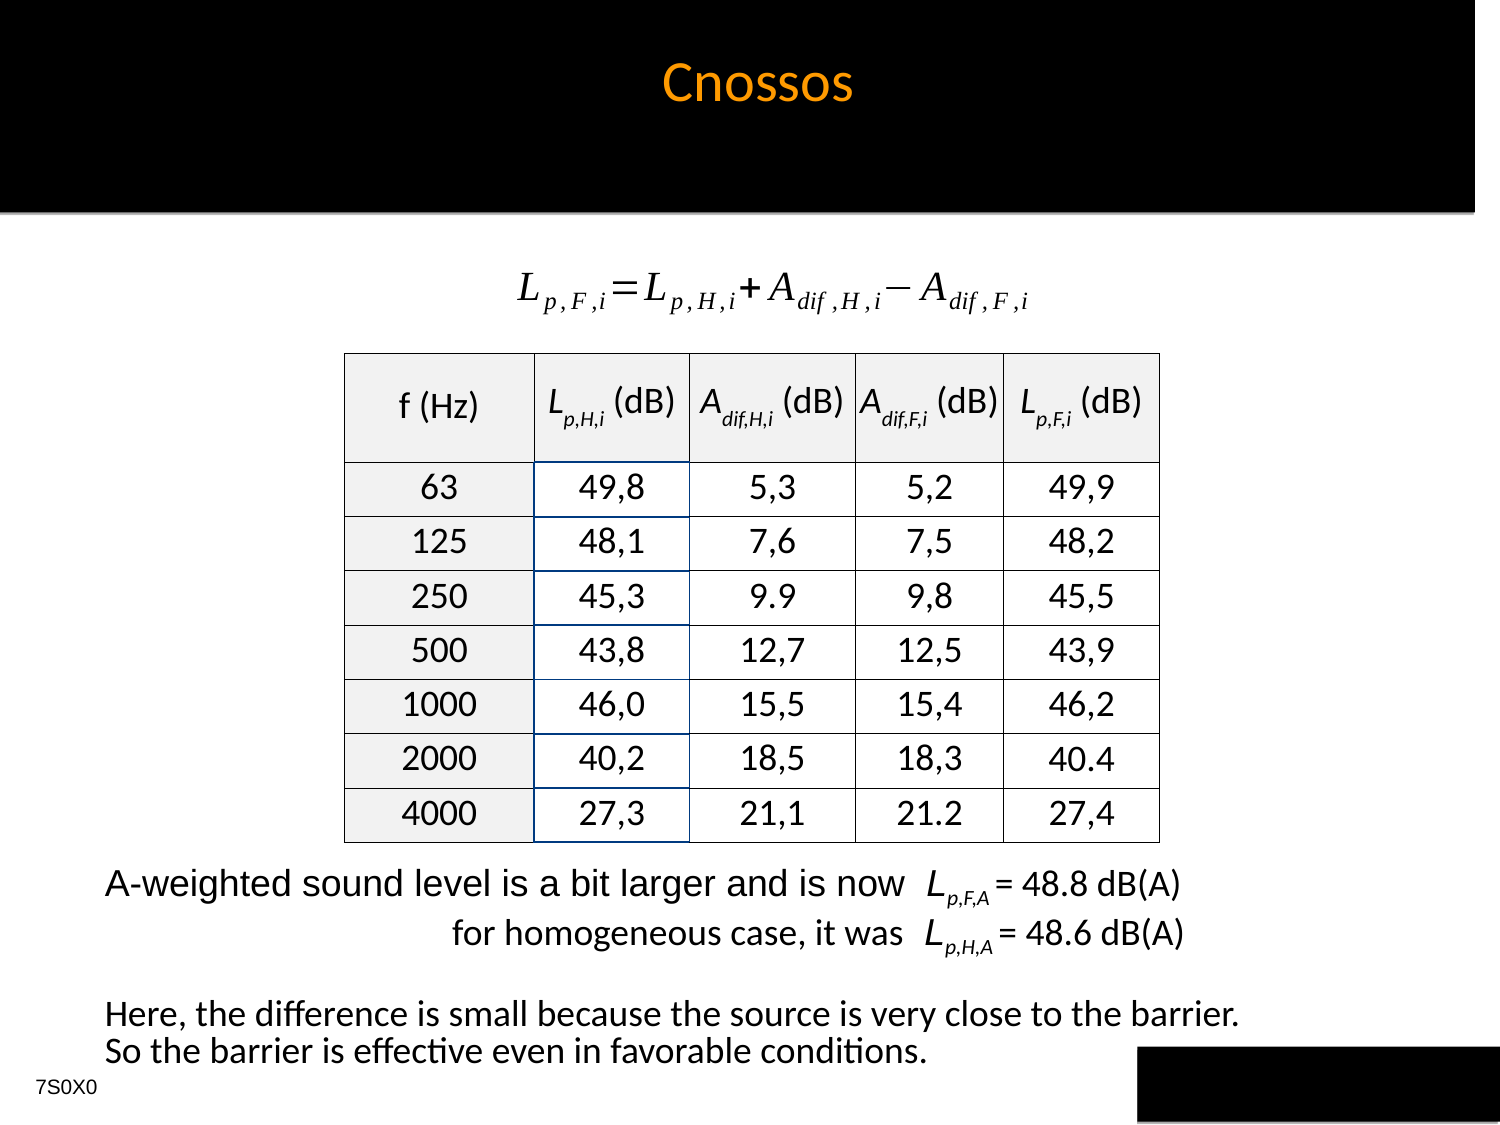

# Cnossos
| f (Hz) | Lp,H,i (dB) | Adif,H,i (dB) | Adif,F,i (dB) | Lp,F,i (dB) |
| --- | --- | --- | --- | --- |
| 63 | 49,8 | 5,3 | 5,2 | 49,9 |
| 125 | 48,1 | 7,6 | 7,5 | 48,2 |
| 250 | 45,3 | 9.9 | 9,8 | 45,5 |
| 500 | 43,8 | 12,7 | 12,5 | 43,9 |
| 1000 | 46,0 | 15,5 | 15,4 | 46,2 |
| 2000 | 40,2 | 18,5 | 18,3 | 40.4 |
| 4000 | 27,3 | 21,1 | 21.2 | 27,4 |
A-weighted sound level is a bit larger and is now Lp,F,A = 48.8 dB(A)
 for homogeneous case, it was Lp,H,A = 48.6 dB(A)
Here, the difference is small because the source is very close to the barrier.
So the barrier is effective even in favorable conditions.
7S0X0
2017/02/09
PAGE